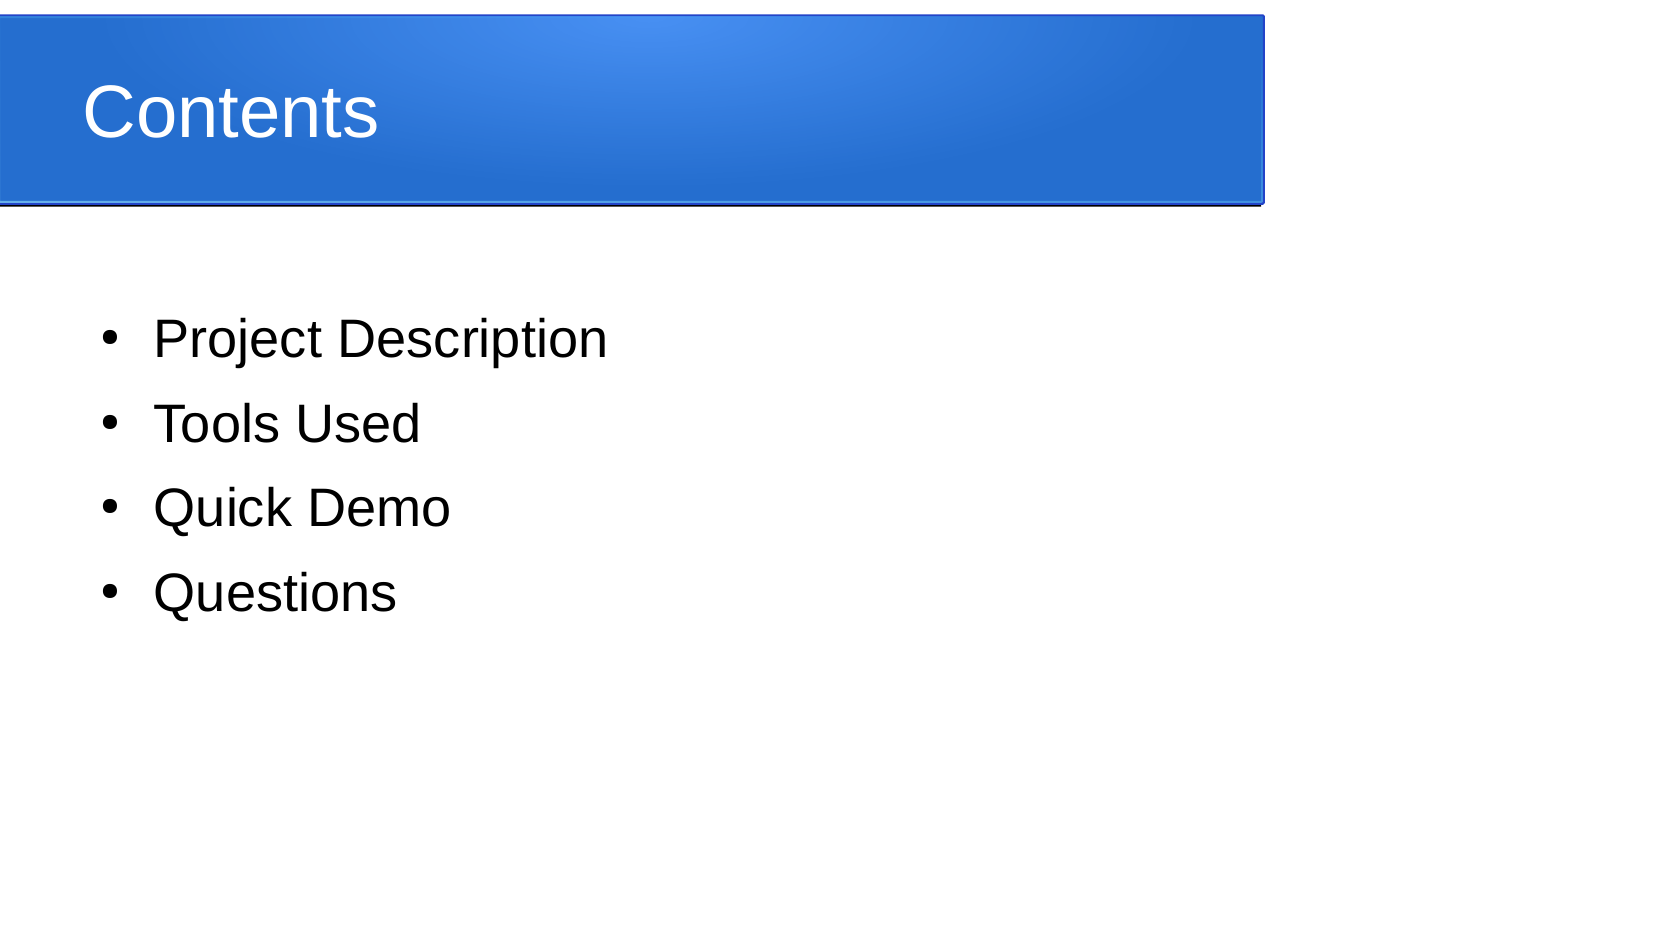

# Contents
Project Description
Tools Used
Quick Demo
Questions